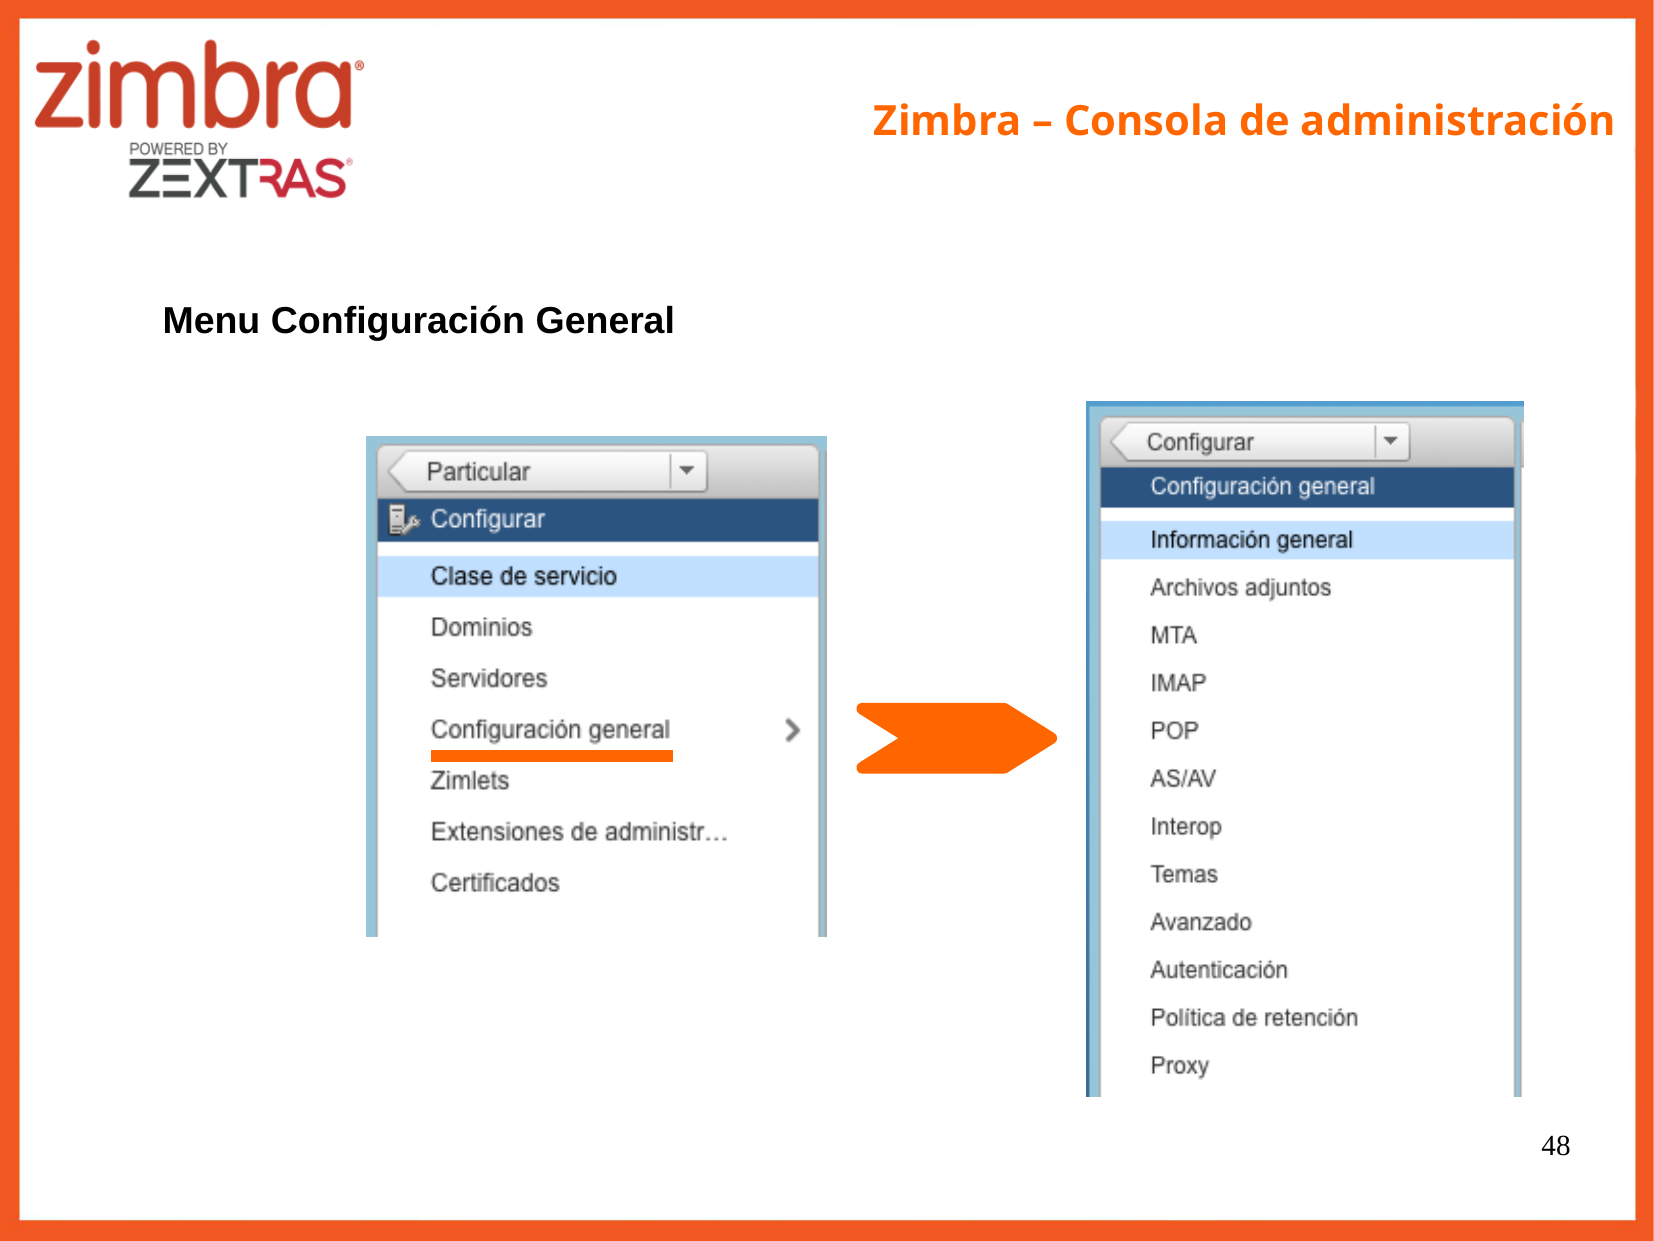

Zimbra – Consola de administración
Menu Configuración General
48